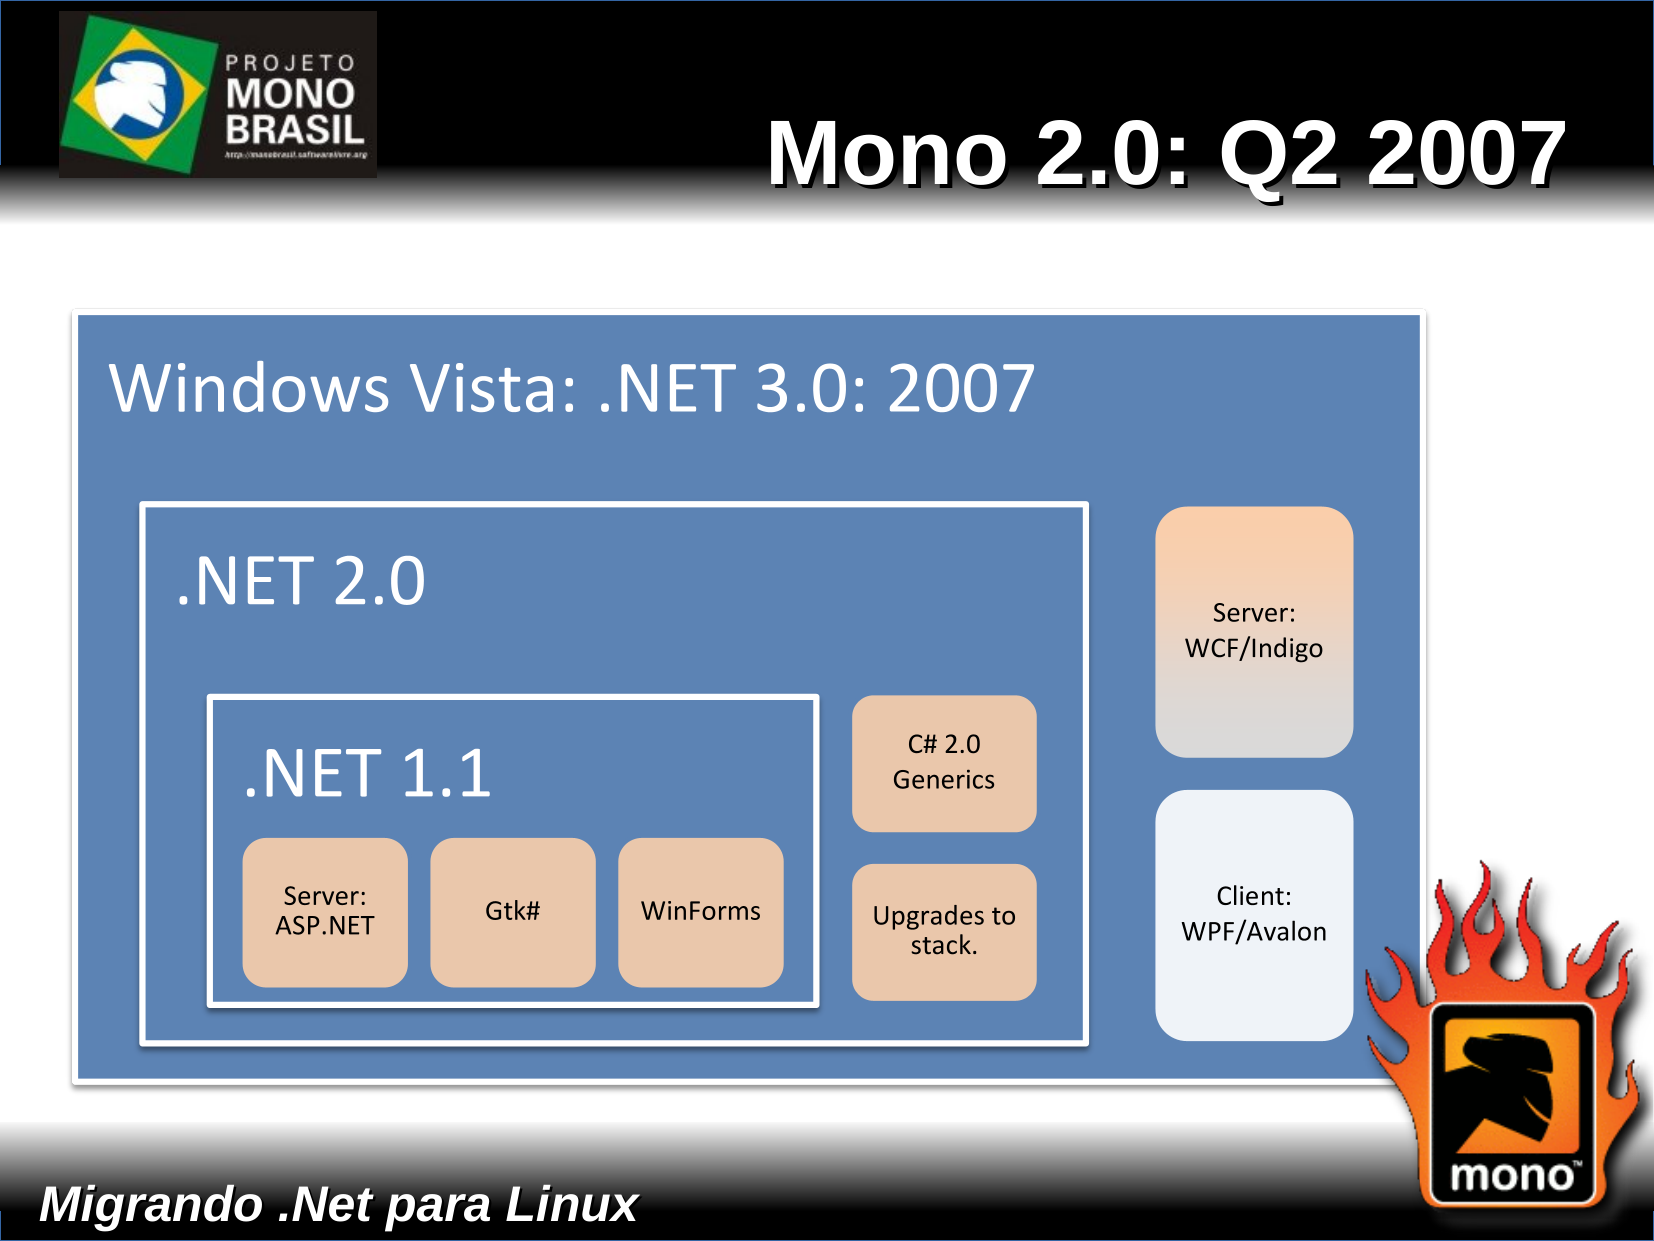

# Mono 2.0: Q2 2007
Migrando .Net para Linux